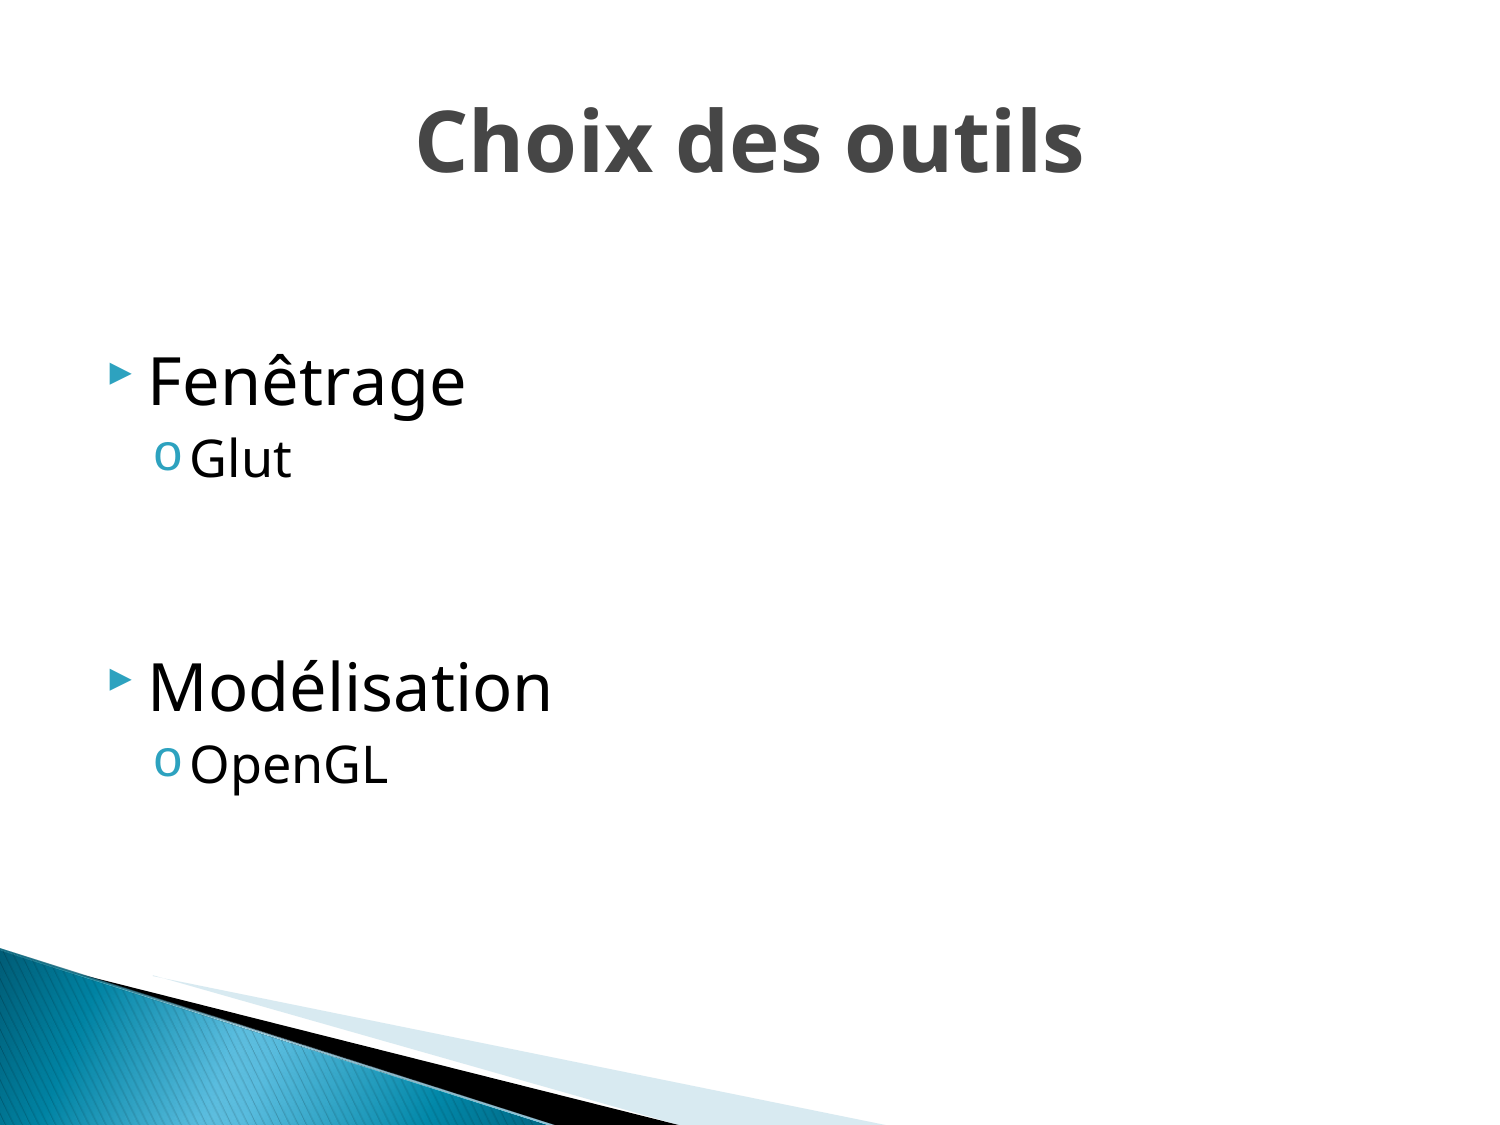

# Choix des outils
Fenêtrage
Glut
Modélisation
OpenGL